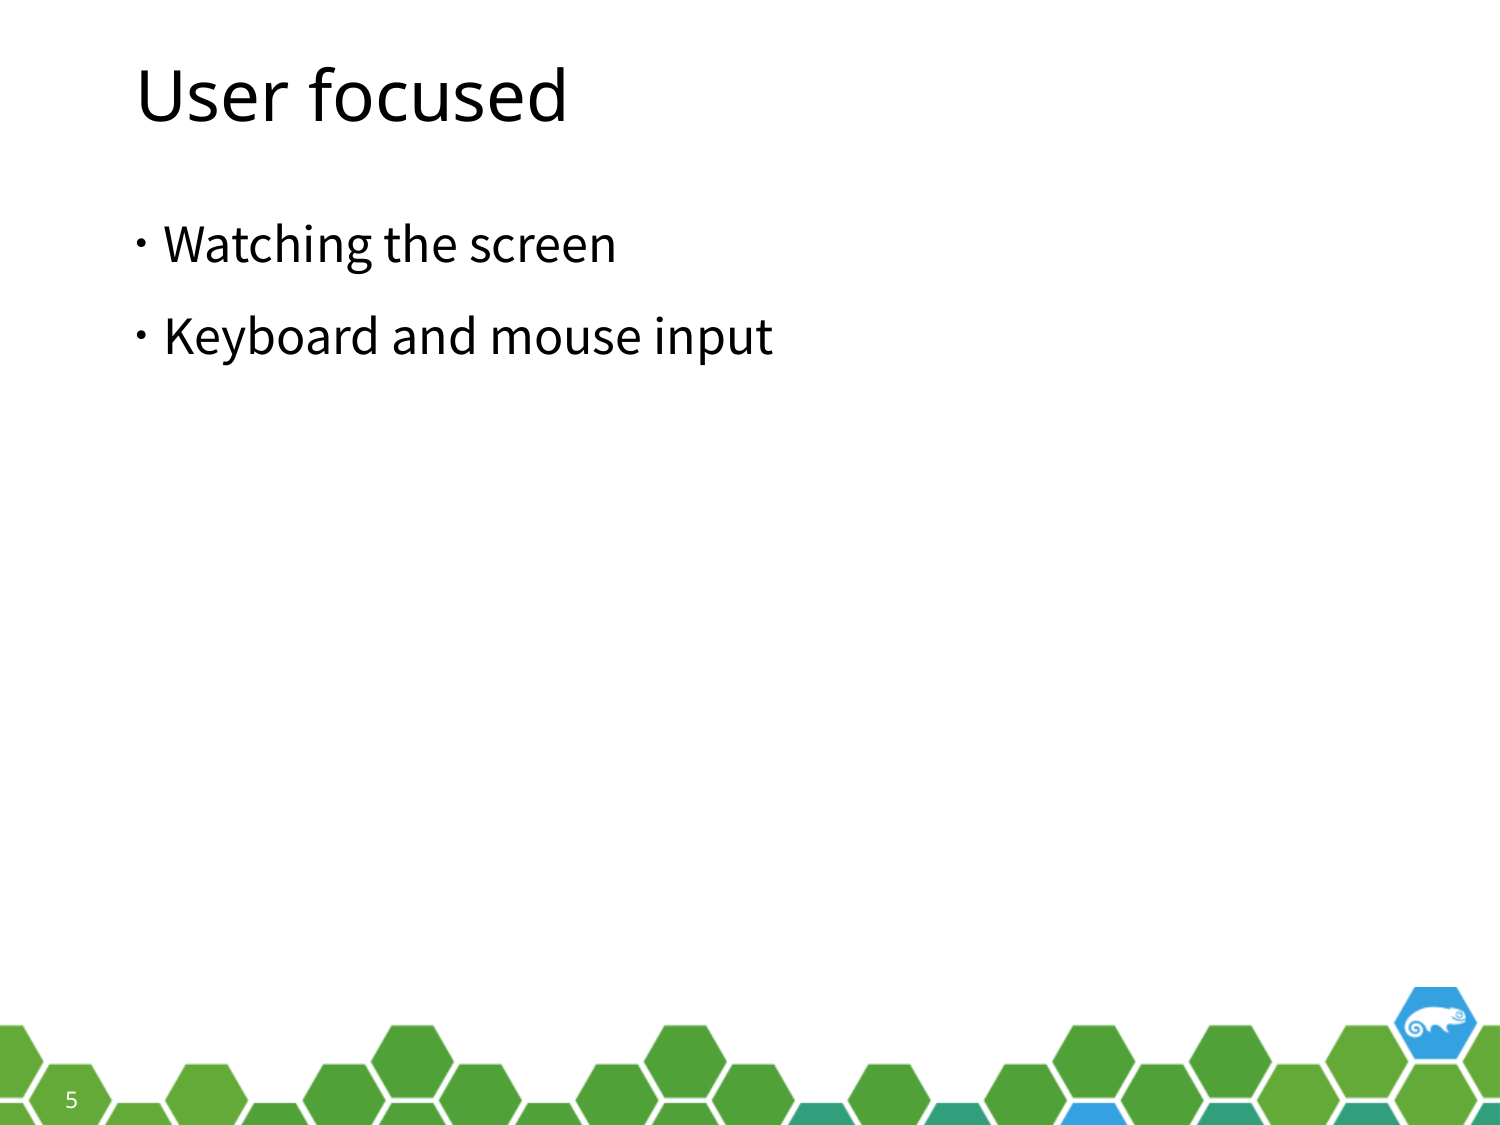

# User focused
Watching the screen
Keyboard and mouse input